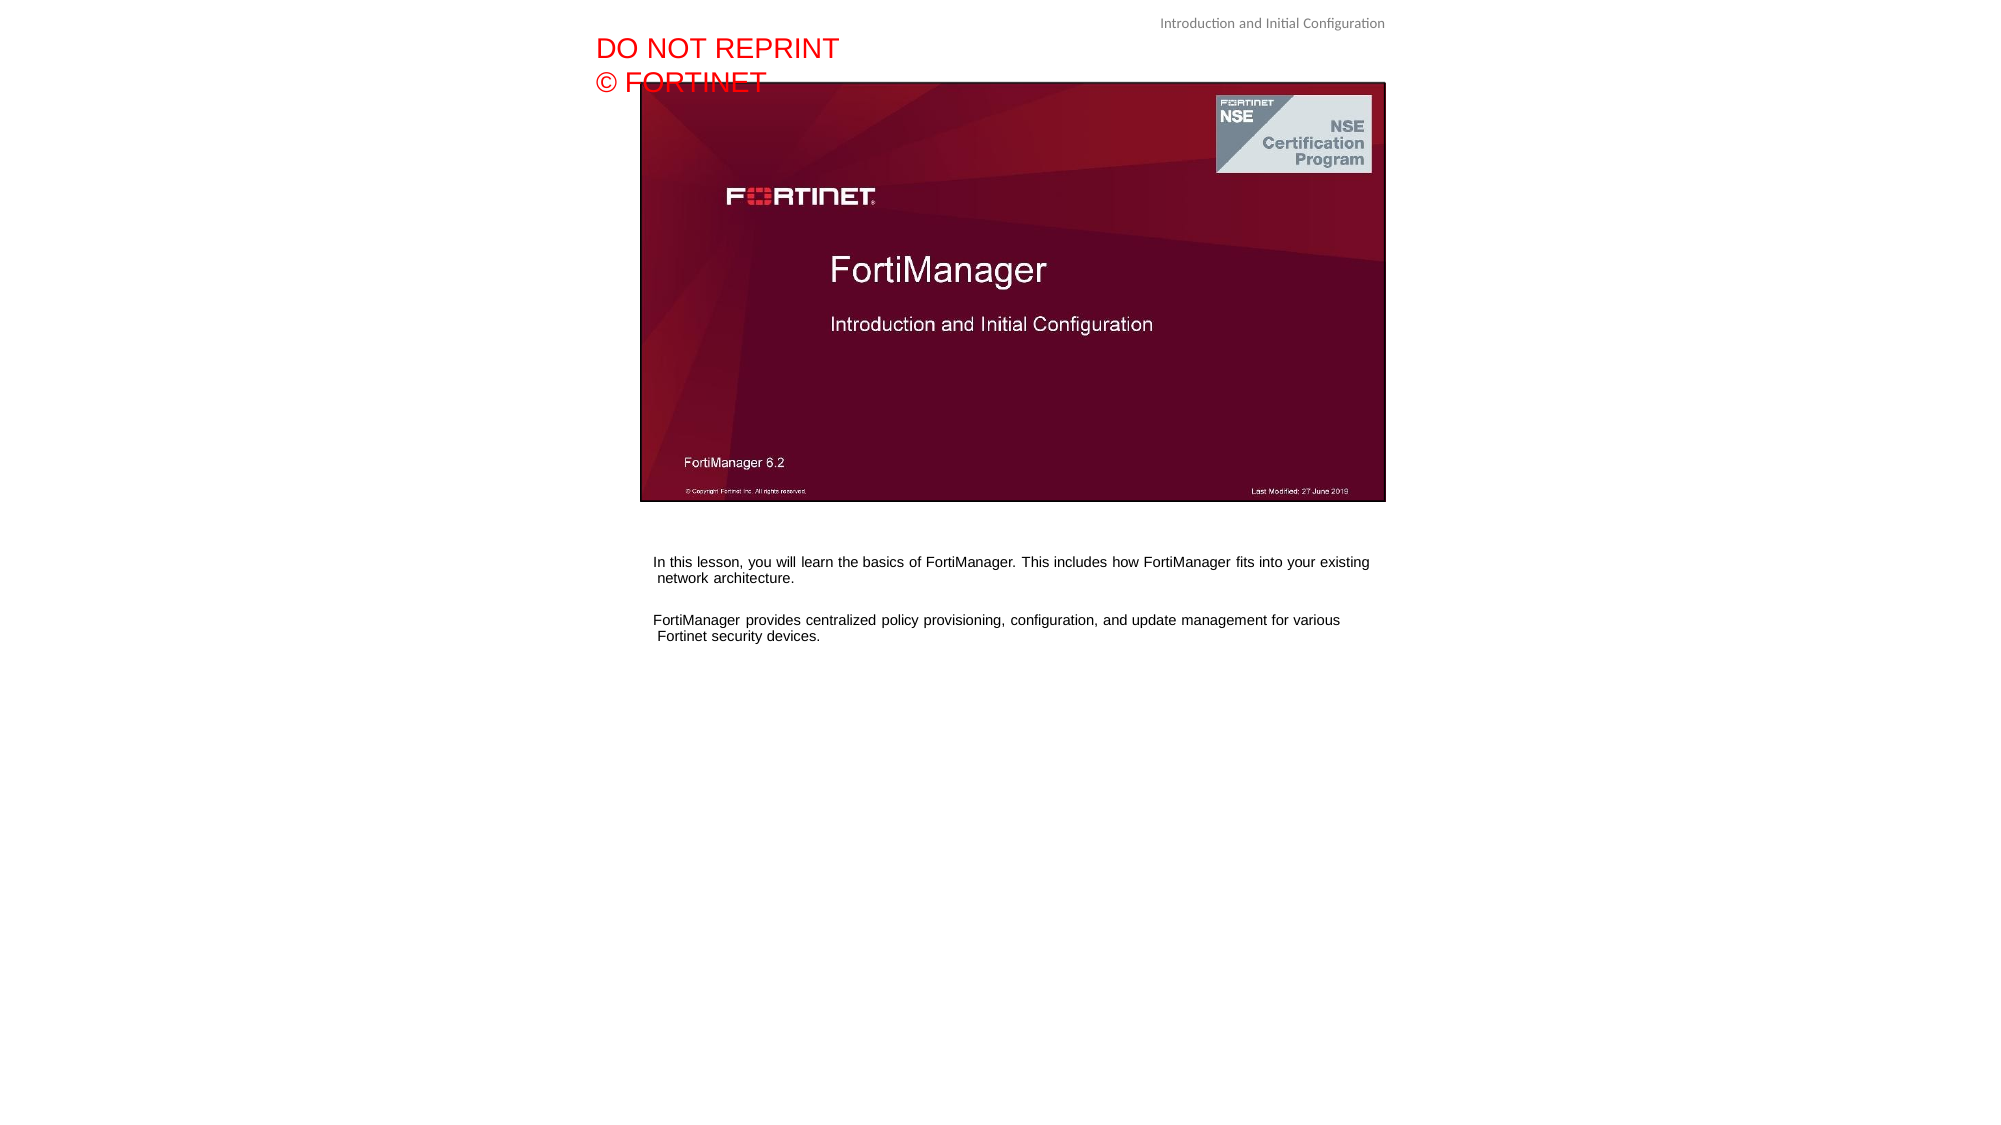

Introduction and Initial Configuration
DO NOT REPRINT
© FORTINET
In this lesson, you will learn the basics of FortiManager. This includes how FortiManager fits into your existing network architecture.
FortiManager provides centralized policy provisioning, configuration, and update management for various Fortinet security devices.
FortiManager 6.2 Study Guide
1